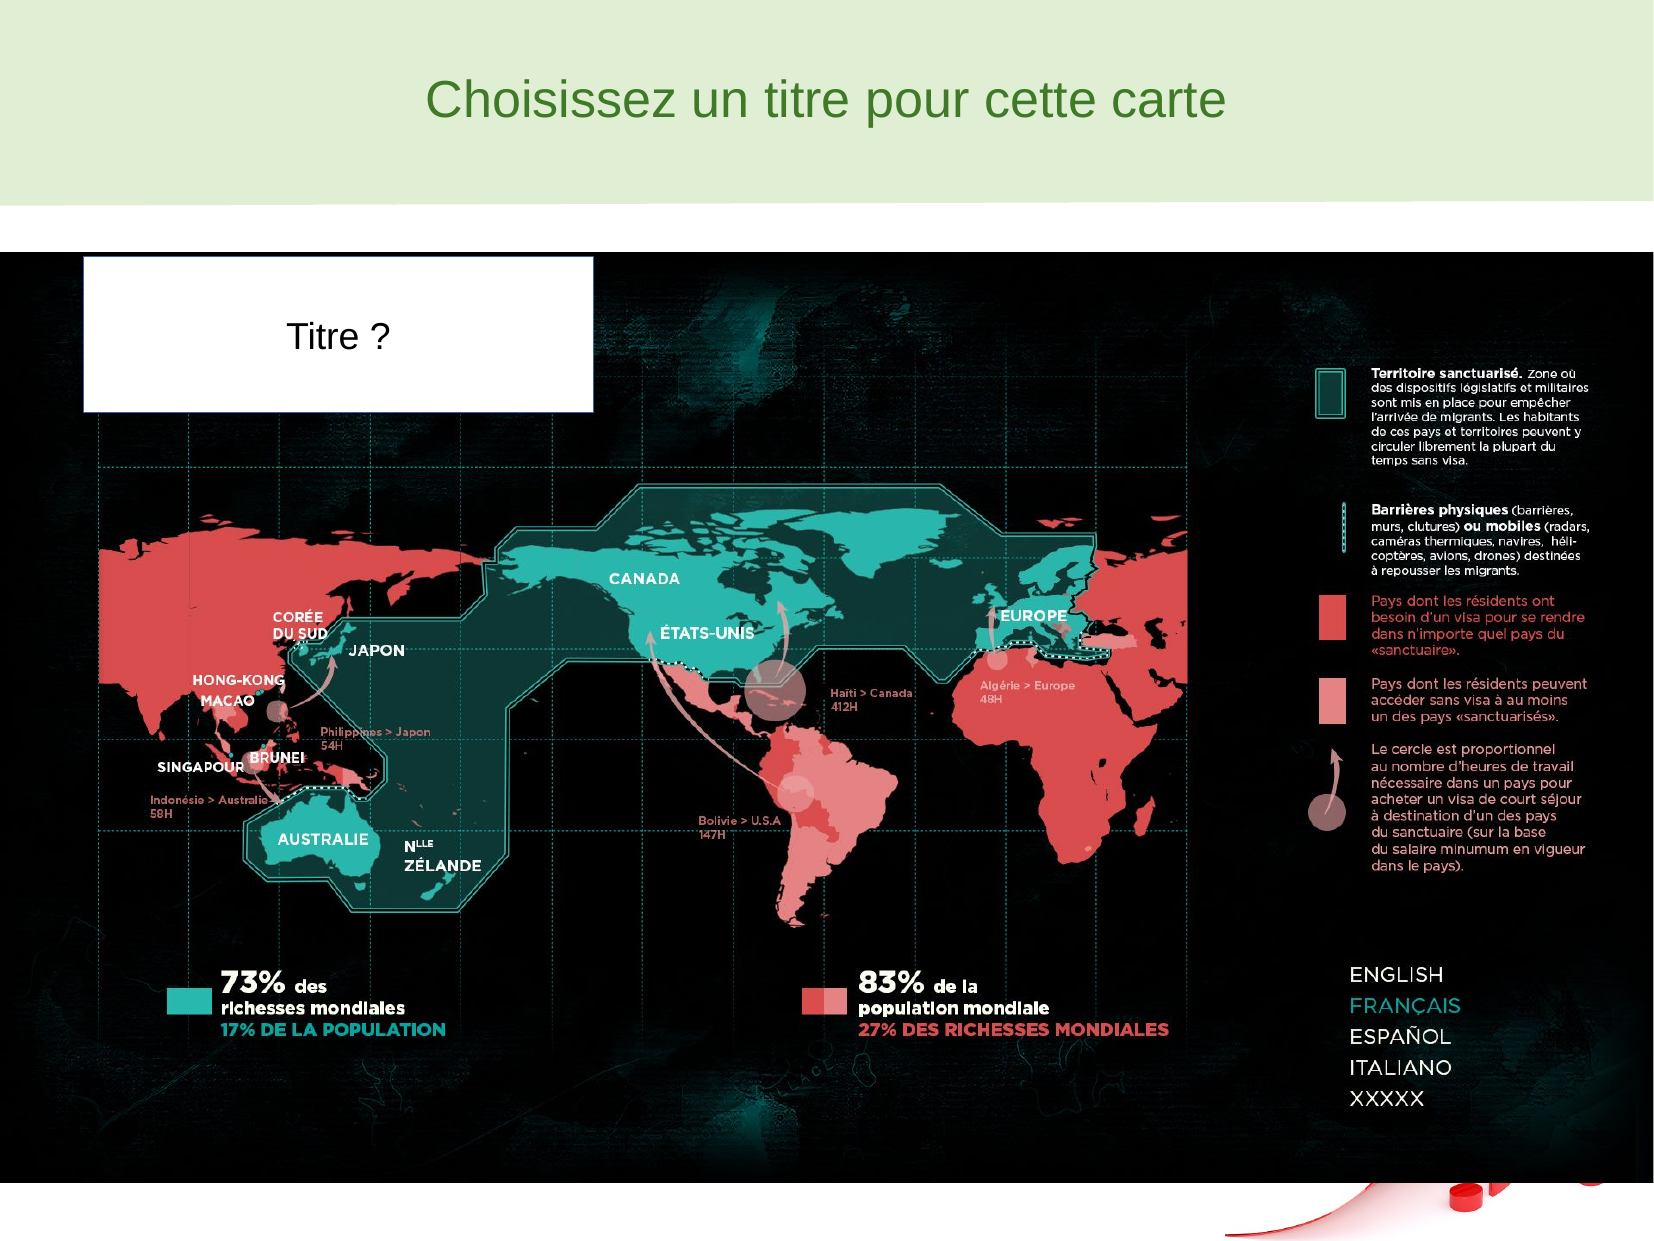

# Choisissez un titre pour cette carte
Titre ?